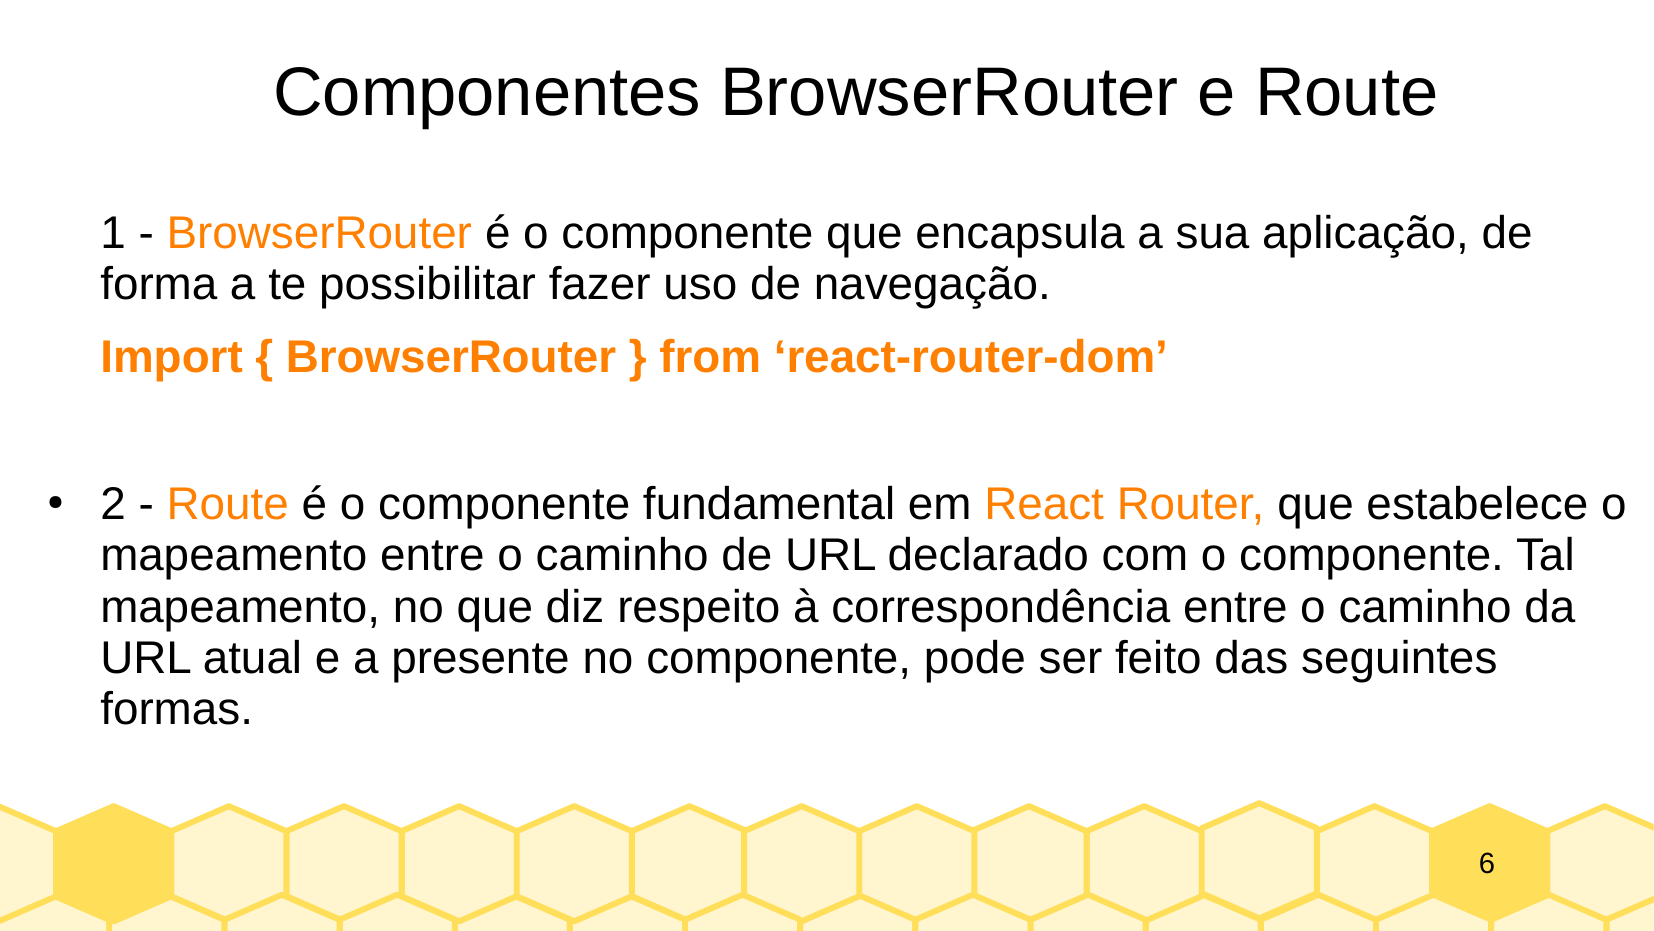

# Componentes BrowserRouter e Route
1 - BrowserRouter é o componente que encapsula a sua aplicação, de forma a te possibilitar fazer uso de navegação.
Import { BrowserRouter } from ‘react-router-dom’
2 - Route é o componente fundamental em React Router, que estabelece o mapeamento entre o caminho de URL declarado com o componente. Tal mapeamento, no que diz respeito à correspondência entre o caminho da URL atual e a presente no componente, pode ser feito das seguintes formas.